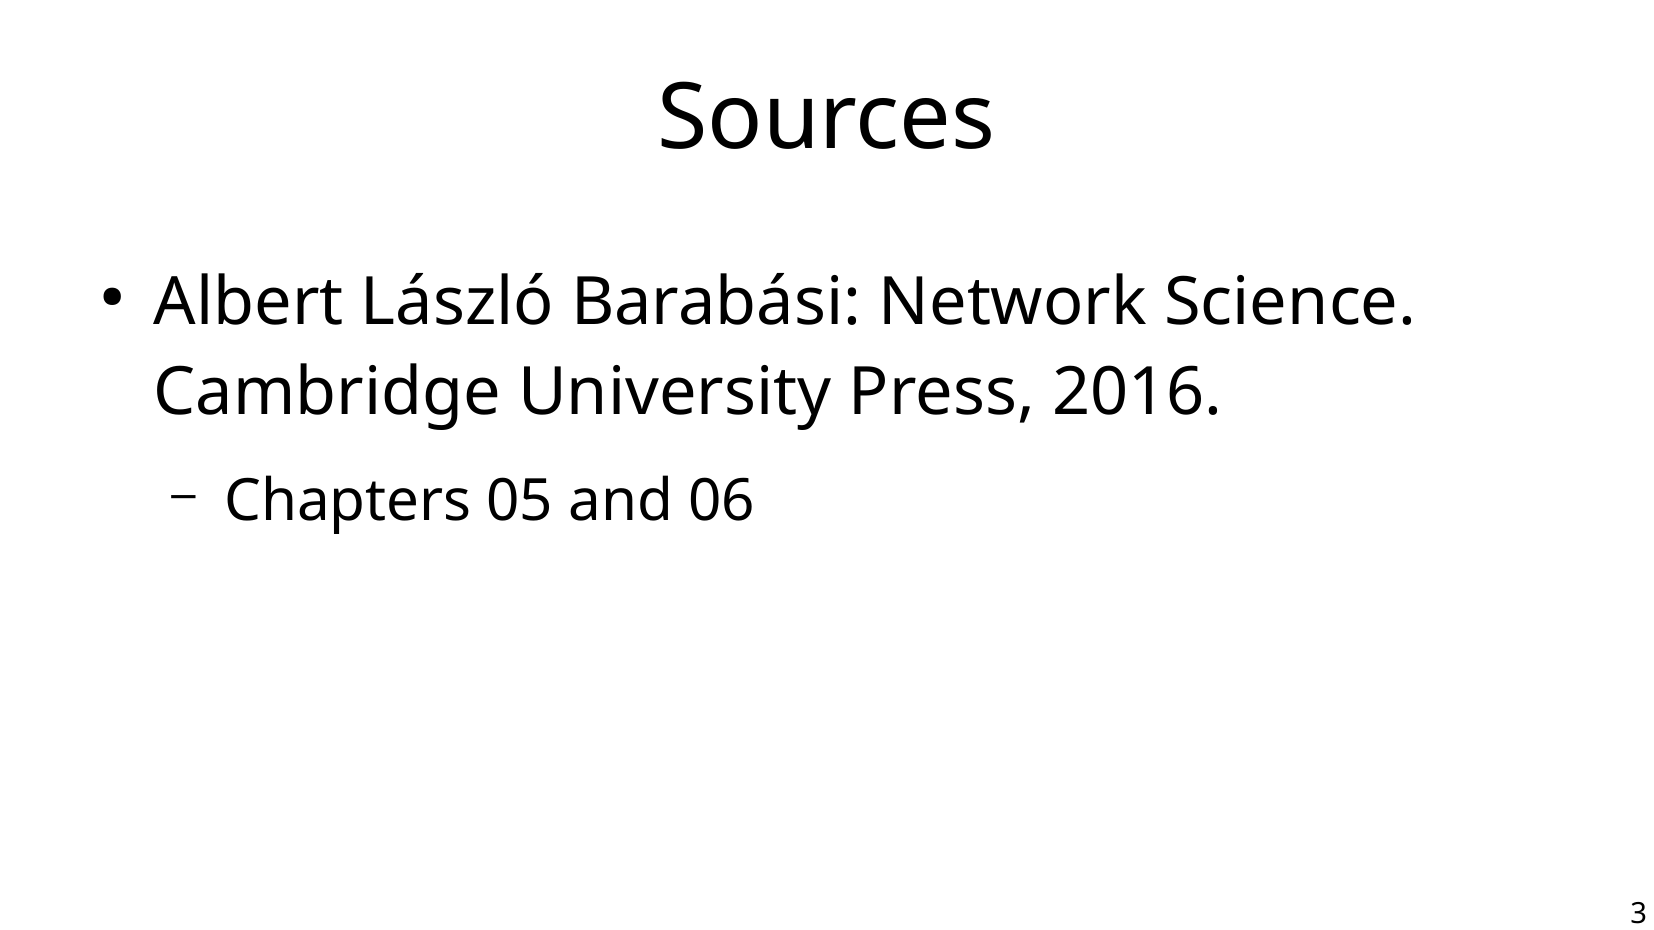

# Sources
Albert László Barabási: Network Science. Cambridge University Press, 2016.
Chapters 05 and 06
3